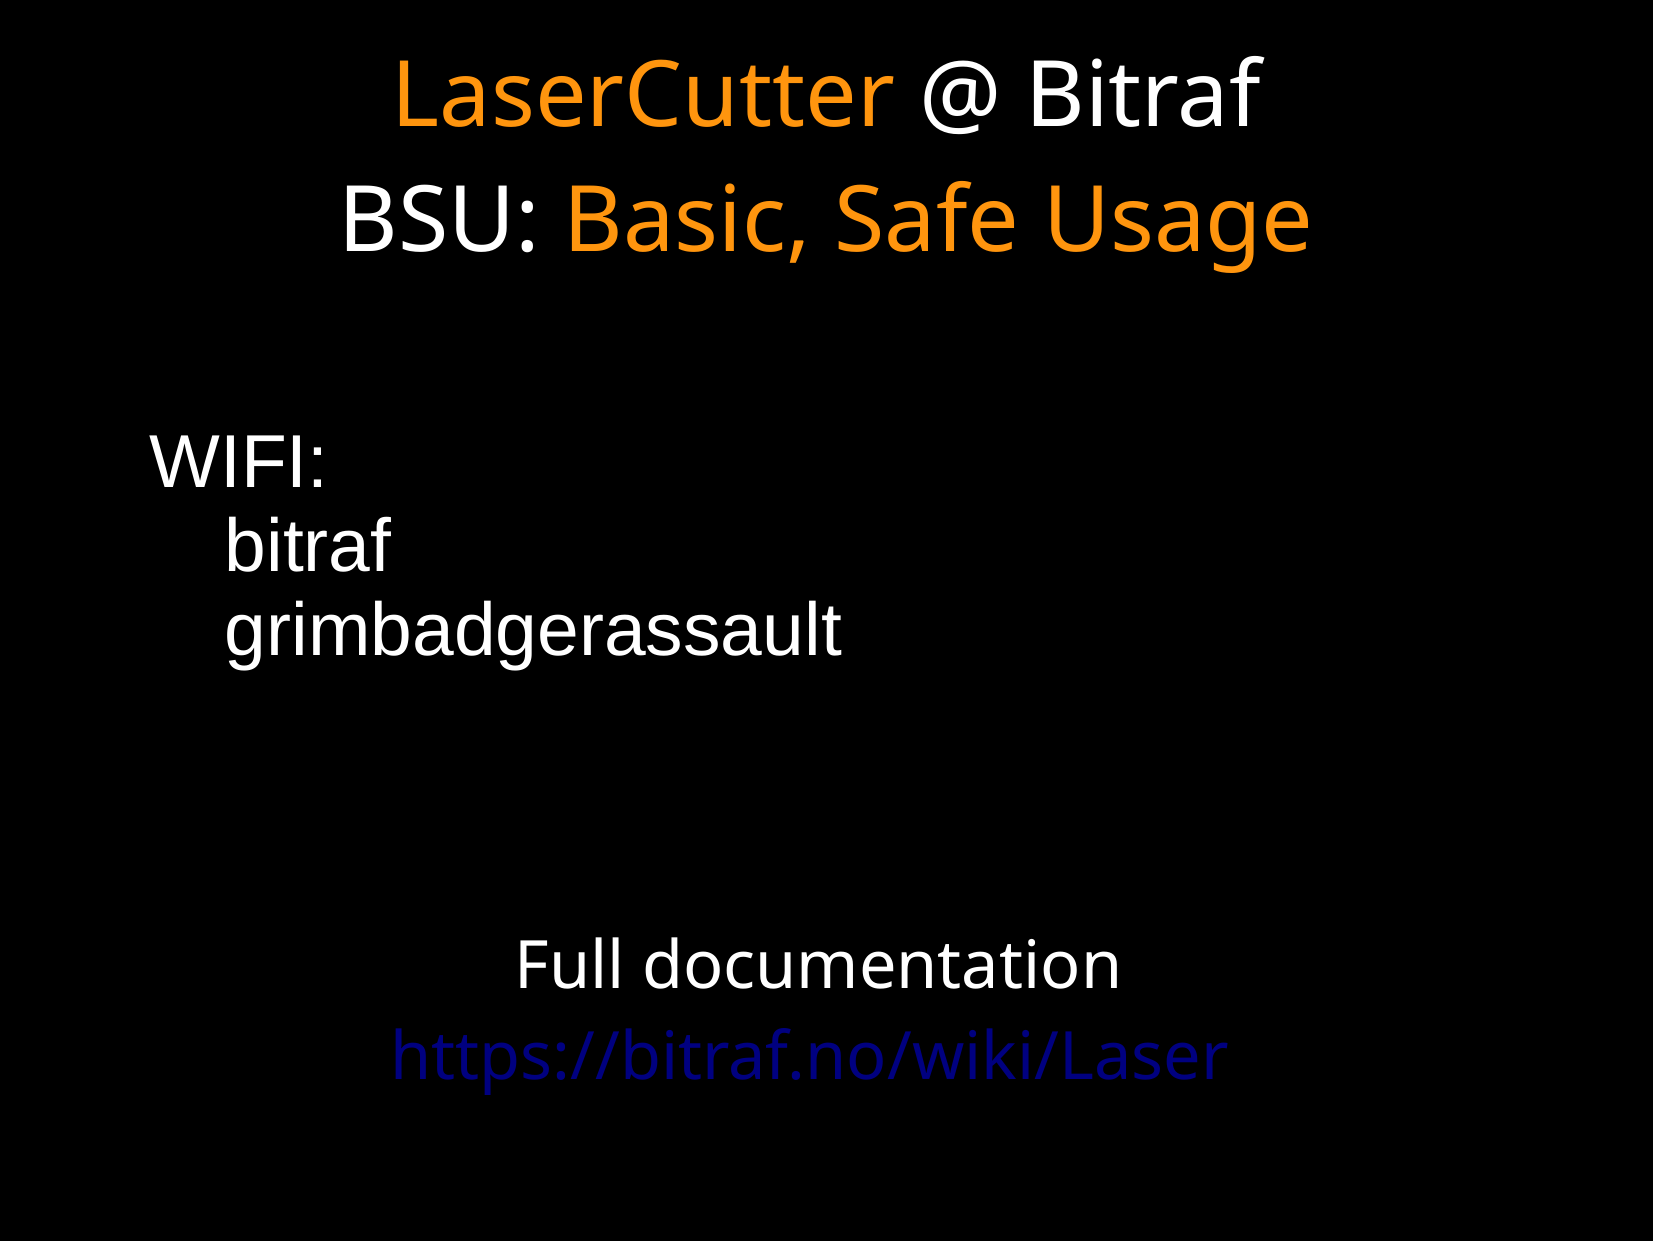

# LaserCutter @ Bitraf BSU: Basic, Safe Usage
WIFI:
	bitraf
	grimbadgerassault
Full documentation
https://bitraf.no/wiki/Laser